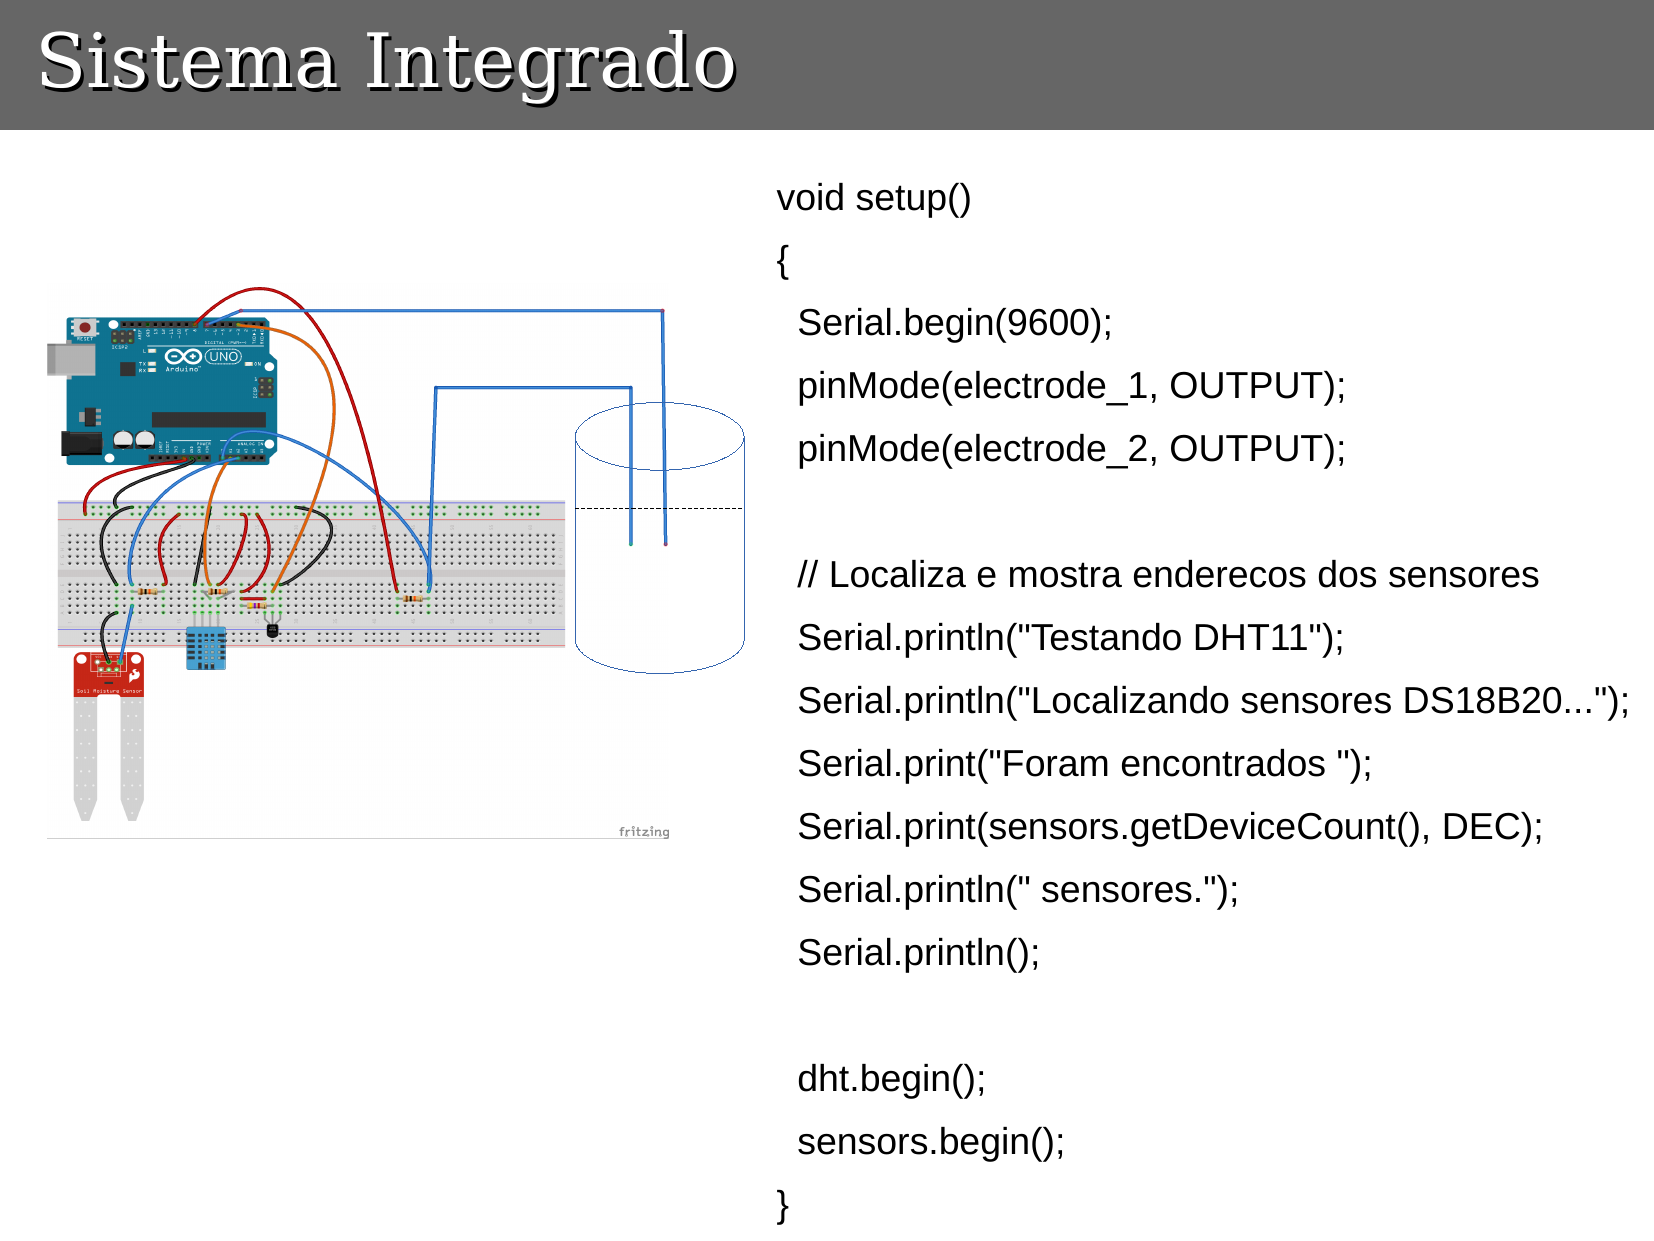

# Sistema Integrado
void setup()
{
 Serial.begin(9600);
 pinMode(electrode_1, OUTPUT);
 pinMode(electrode_2, OUTPUT);
 // Localiza e mostra enderecos dos sensores
 Serial.println("Testando DHT11");
 Serial.println("Localizando sensores DS18B20...");
 Serial.print("Foram encontrados ");
 Serial.print(sensors.getDeviceCount(), DEC);
 Serial.println(" sensores.");
 Serial.println();
 dht.begin();
 sensors.begin();
}